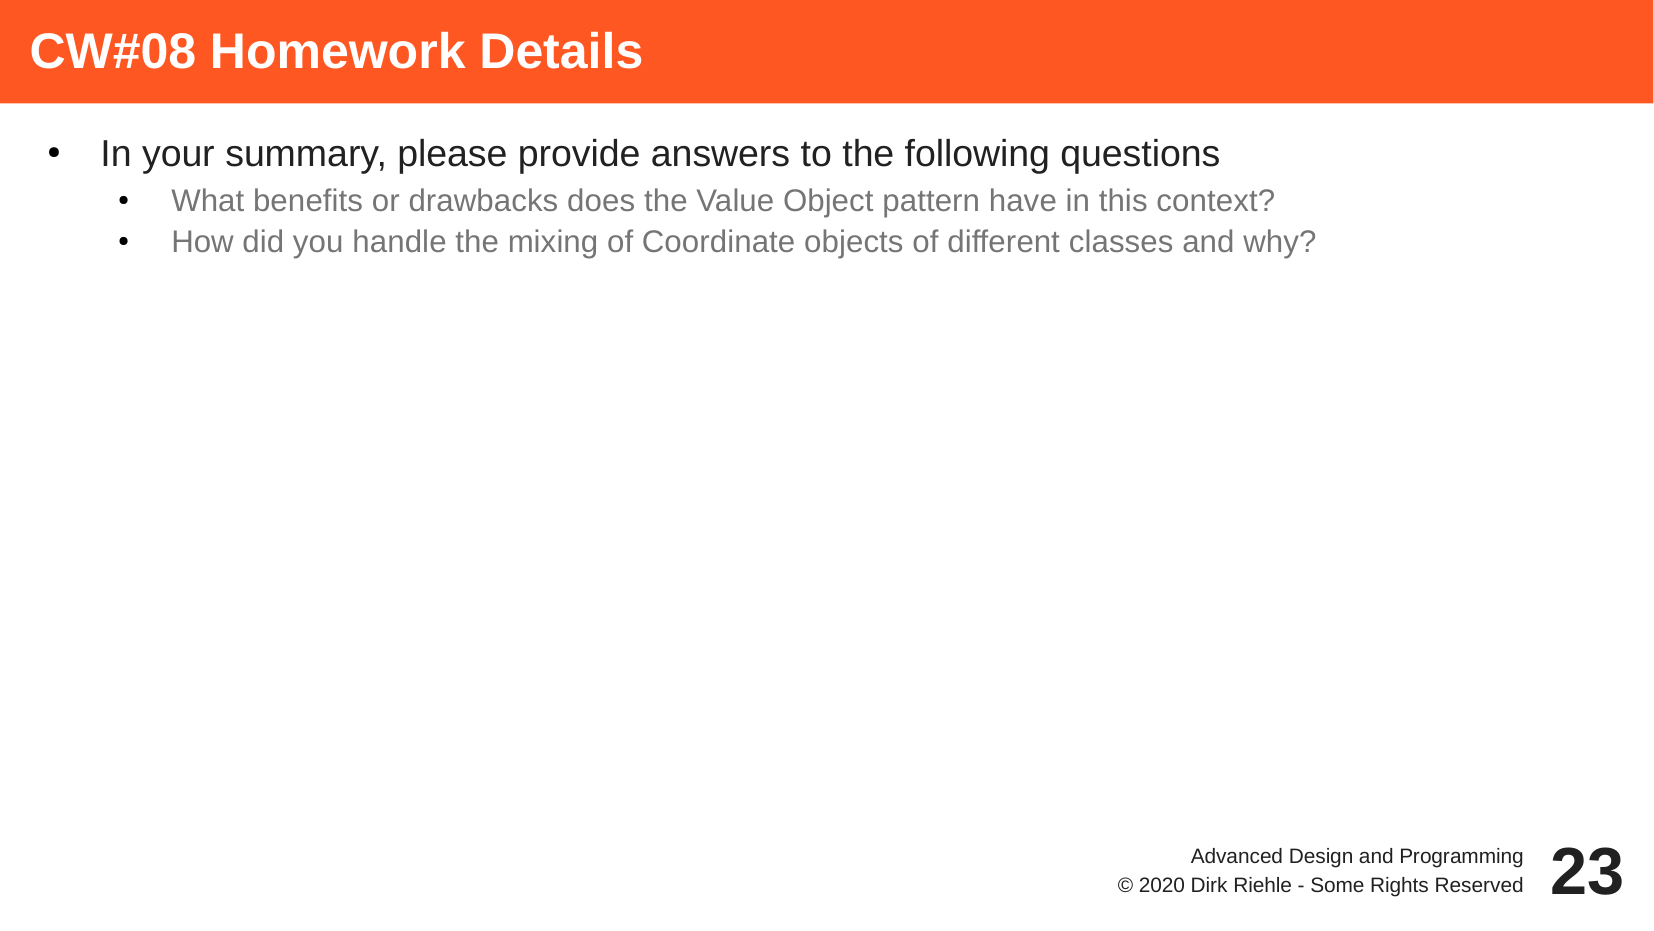

# CW#08 Homework Details
In your summary, please provide answers to the following questions
What benefits or drawbacks does the Value Object pattern have in this context?
How did you handle the mixing of Coordinate objects of different classes and why?
Advanced Design and Programming
23
© 2020 Dirk Riehle - Some Rights Reserved